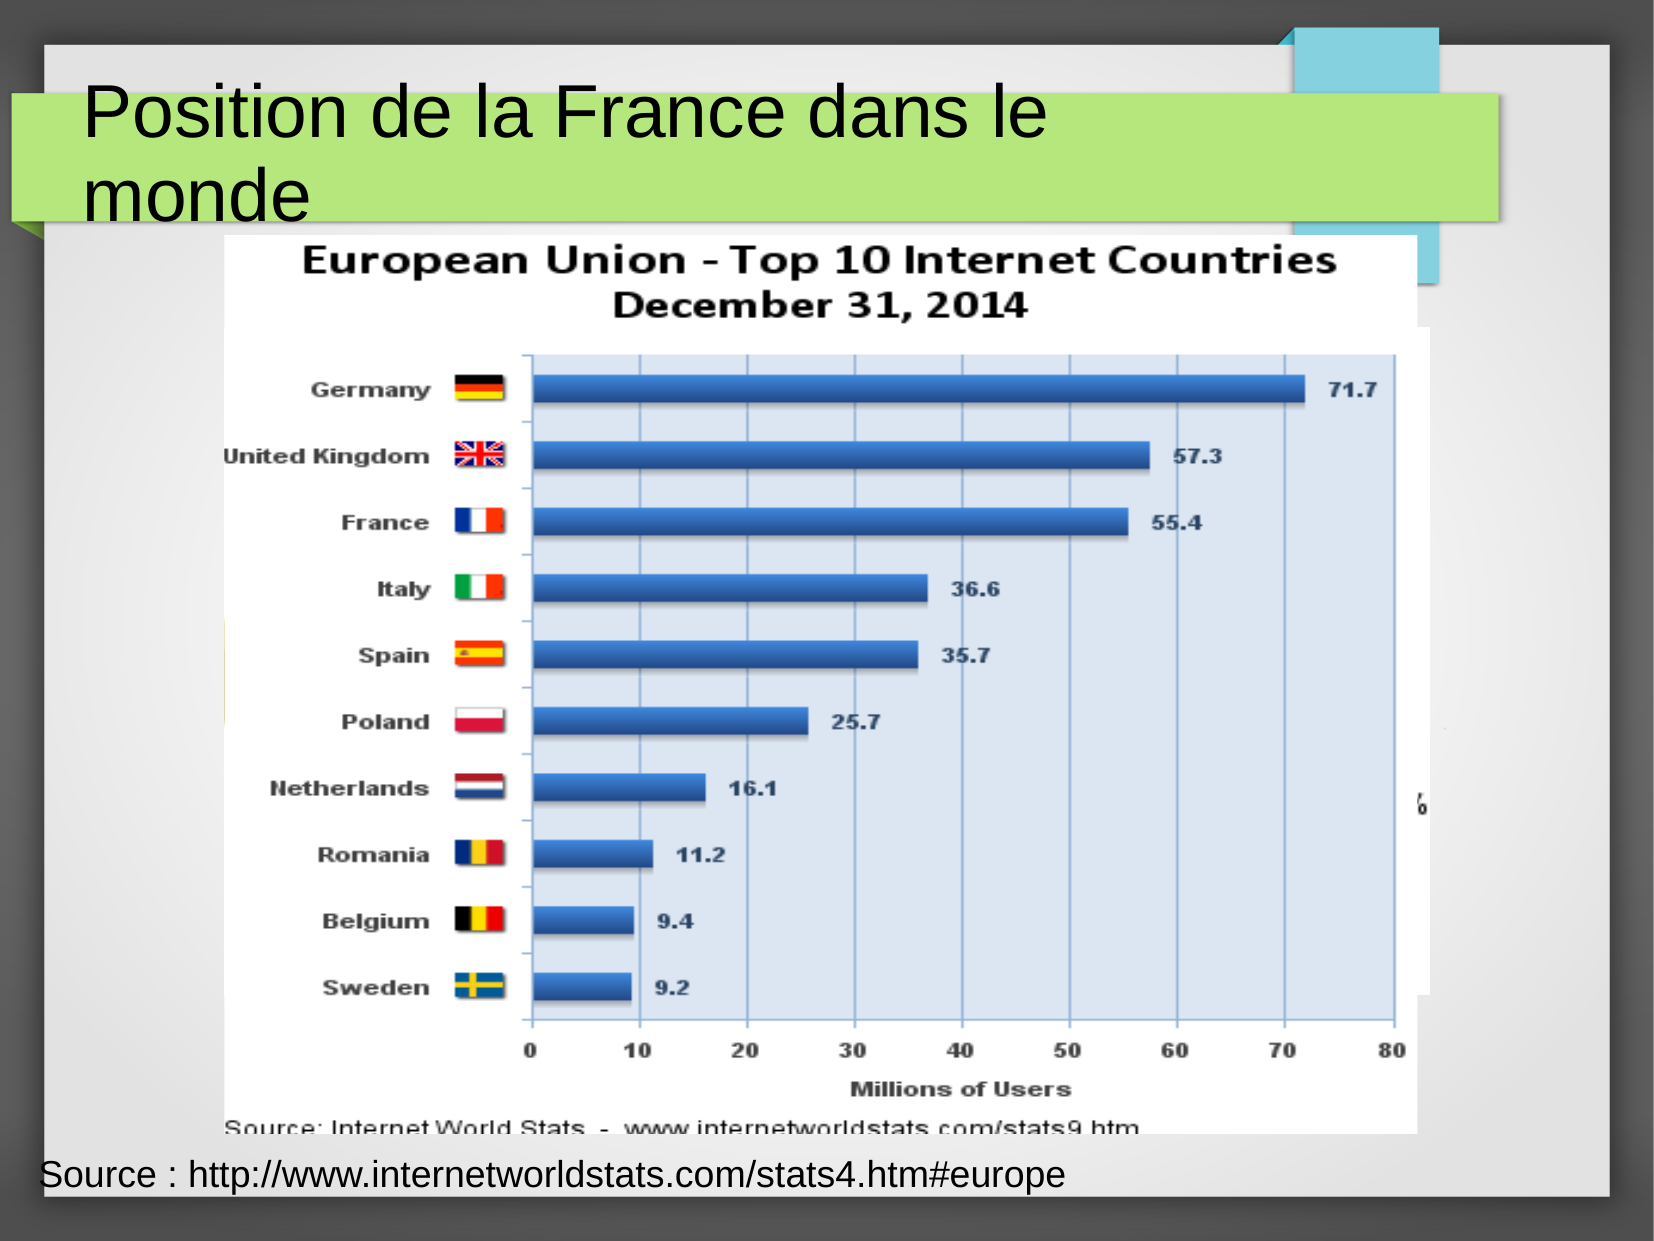

# Position de la France dans le monde
ICI
Source : http://www.internetworldstats.com/stats4.htm#europe